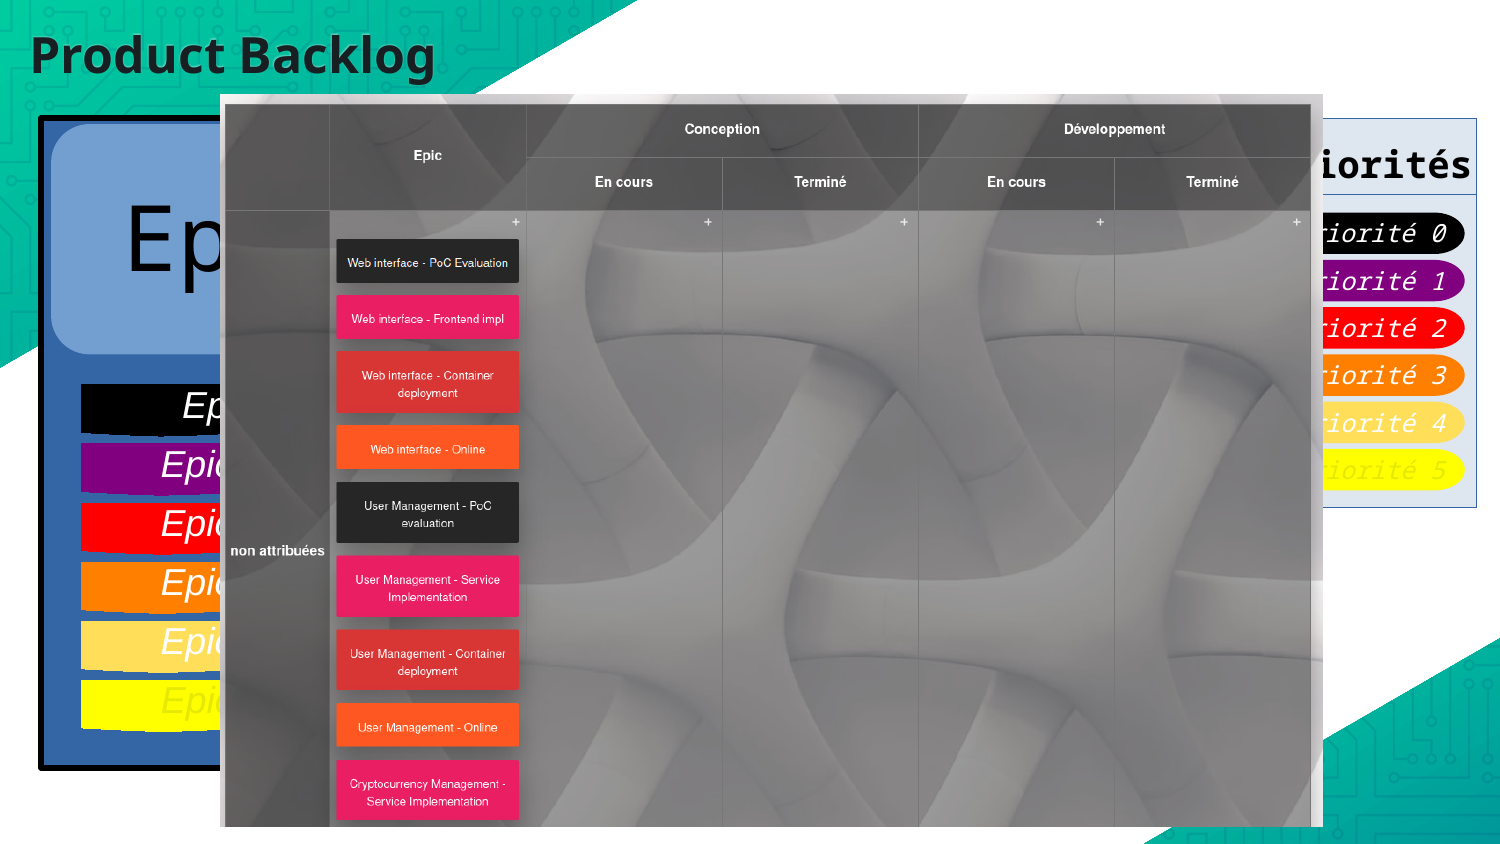

# Product Backlog
Epic
Priorités
Priorité 0
Priorité 1
Priorité 2
Priorité 3
Priorité 4
Priorité 5
Conception
Développement
En cours
Terminé
En cours
Terminé
Epic n
Epic n+1
Epic n+2
Epic n+3
Epic n+4
Epic n+5